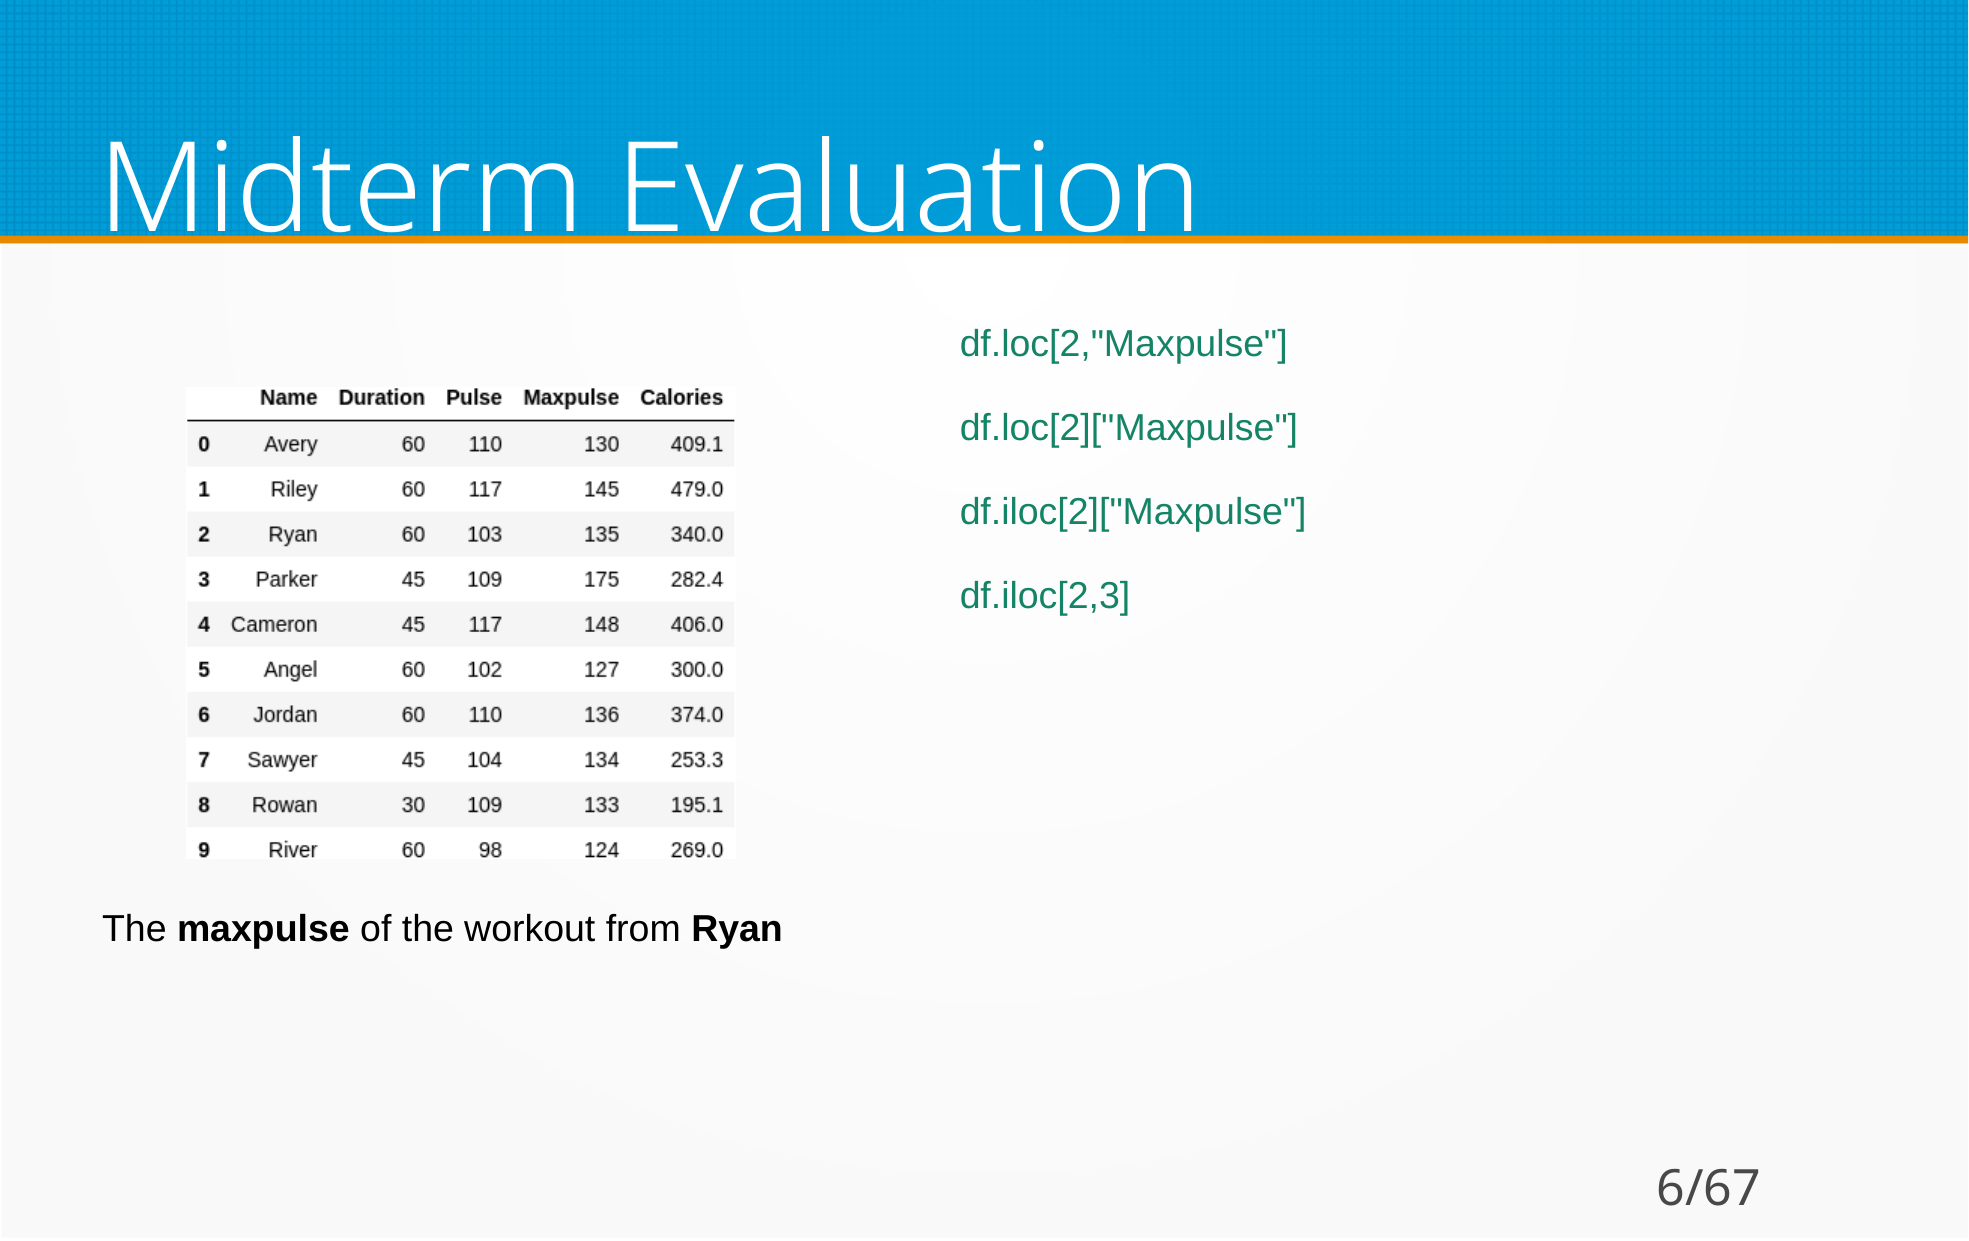

# Midterm Evaluation
df.loc[2,"Maxpulse"]
df.loc[2]["Maxpulse"]
df.iloc[2]["Maxpulse"]
df.iloc[2,3]
The maxpulse of the workout from Ryan
6